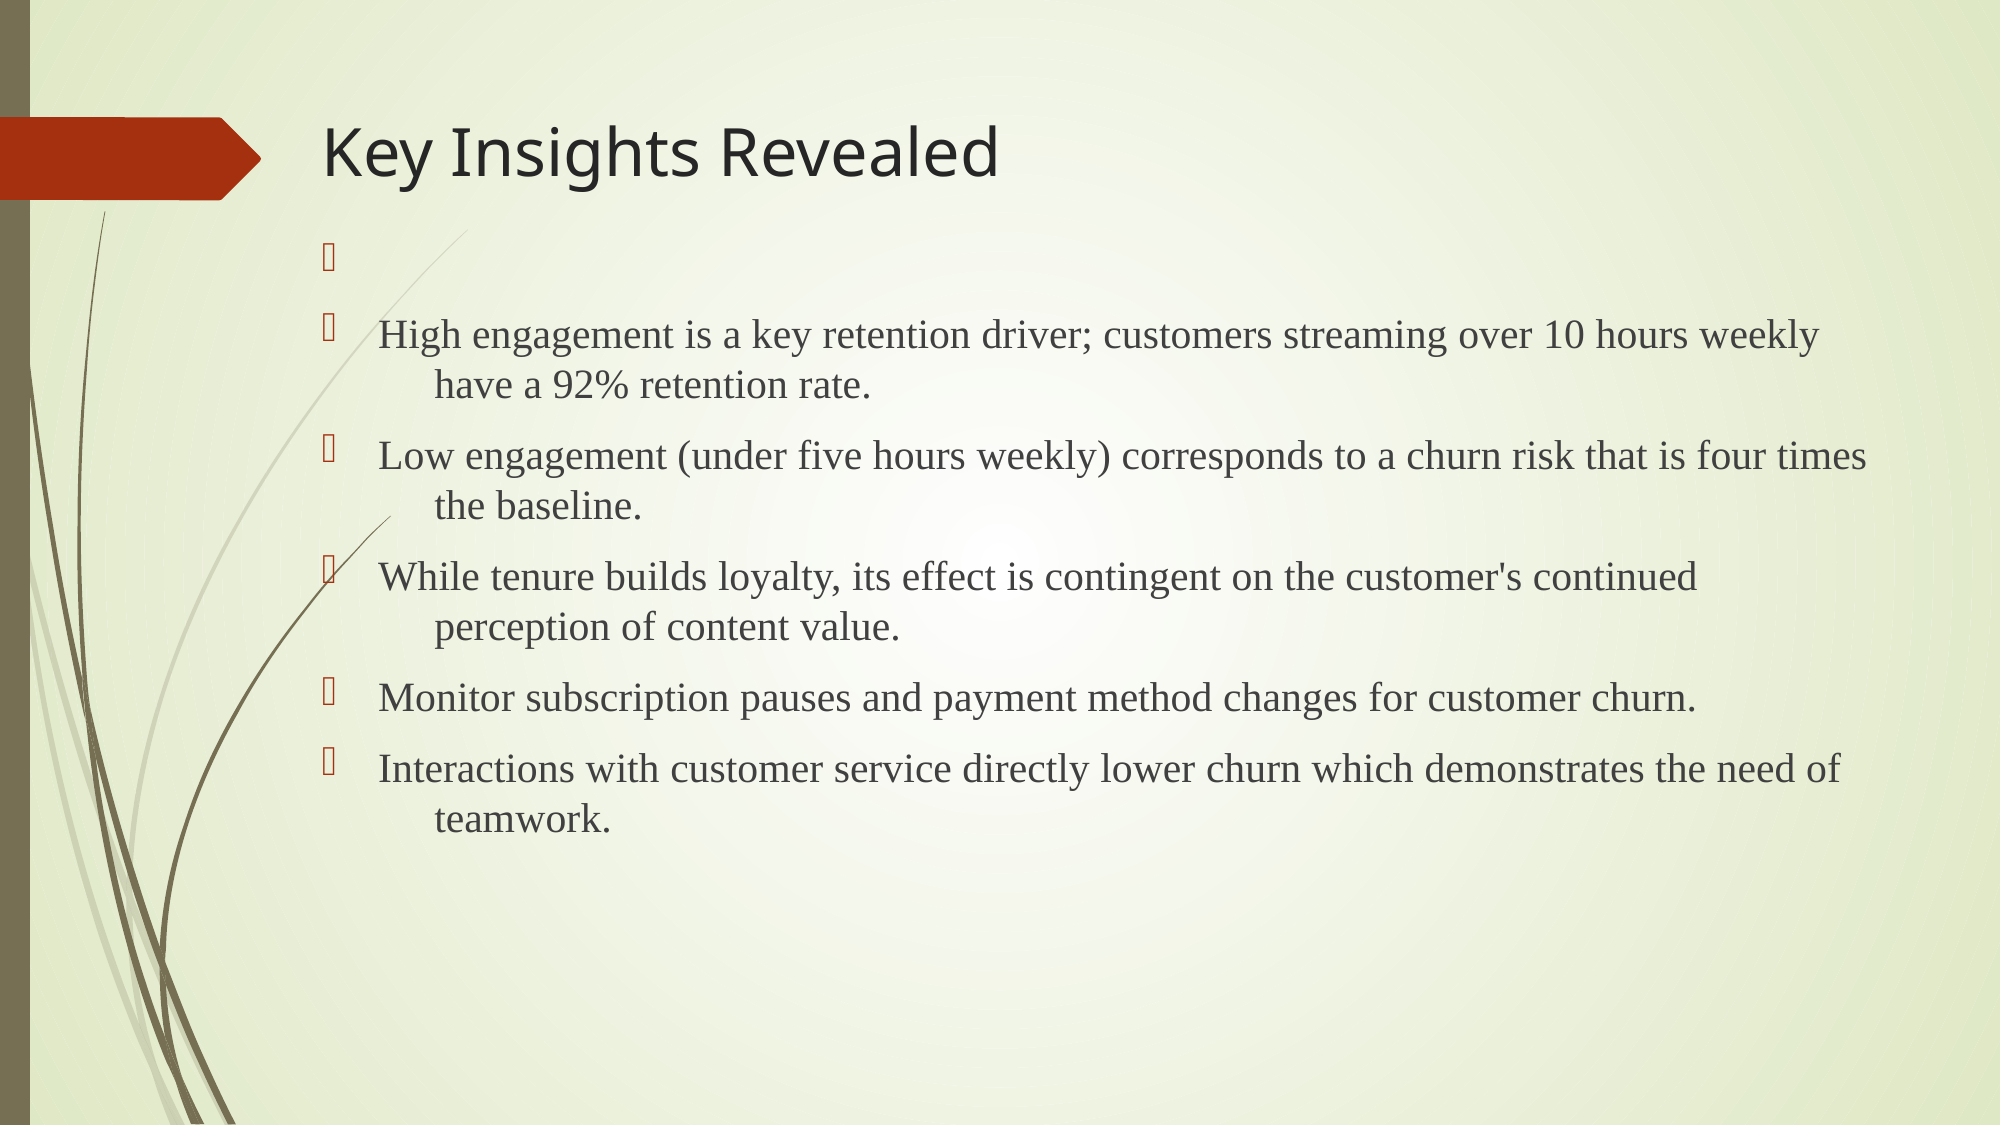

# Key Insights Revealed
High engagement is a key retention driver; customers streaming over 10 hours weekly have a 92% retention rate.
Low engagement (under five hours weekly) corresponds to a churn risk that is four times the baseline.
While tenure builds loyalty, its effect is contingent on the customer's continued perception of content value.
Monitor subscription pauses and payment method changes for customer churn.
Interactions with customer service directly lower churn which demonstrates the need of teamwork.